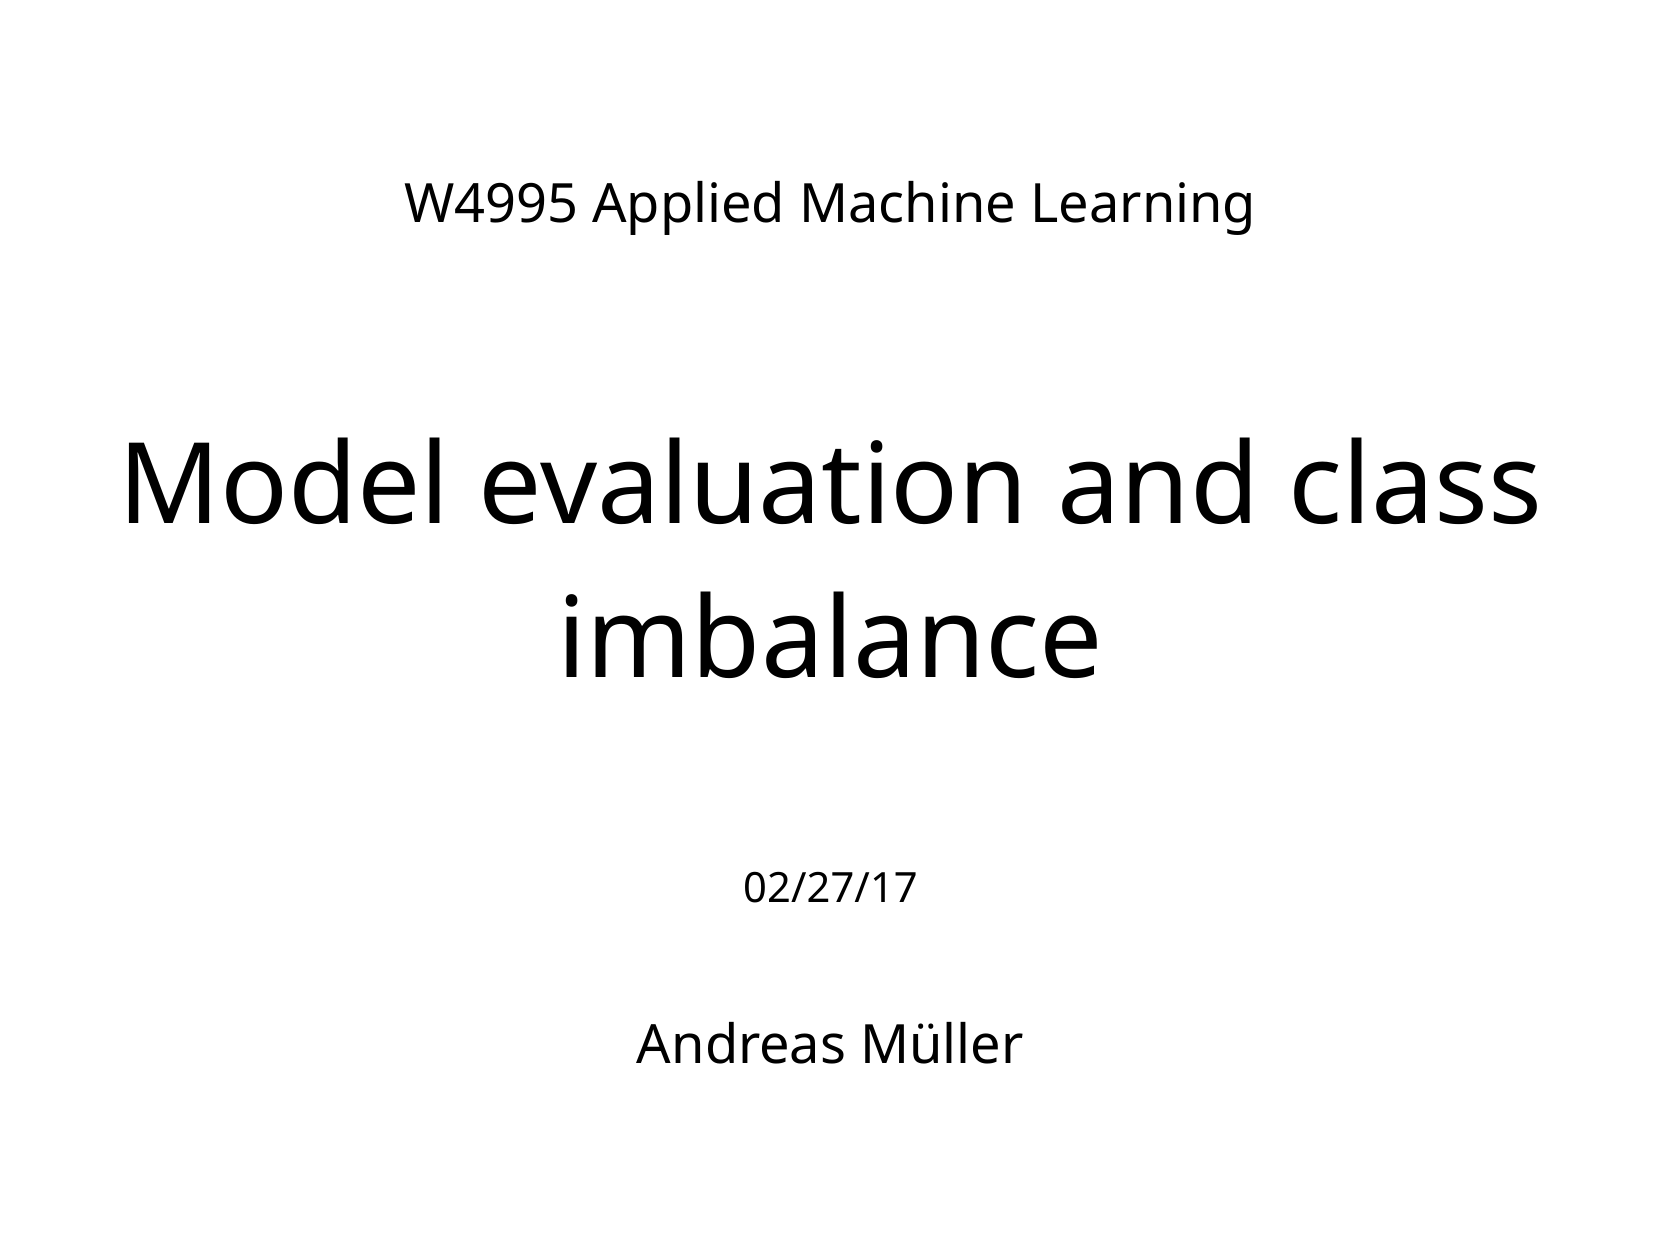

W4995 Applied Machine Learning
Model evaluation and class imbalance
02/27/17
Andreas Müller